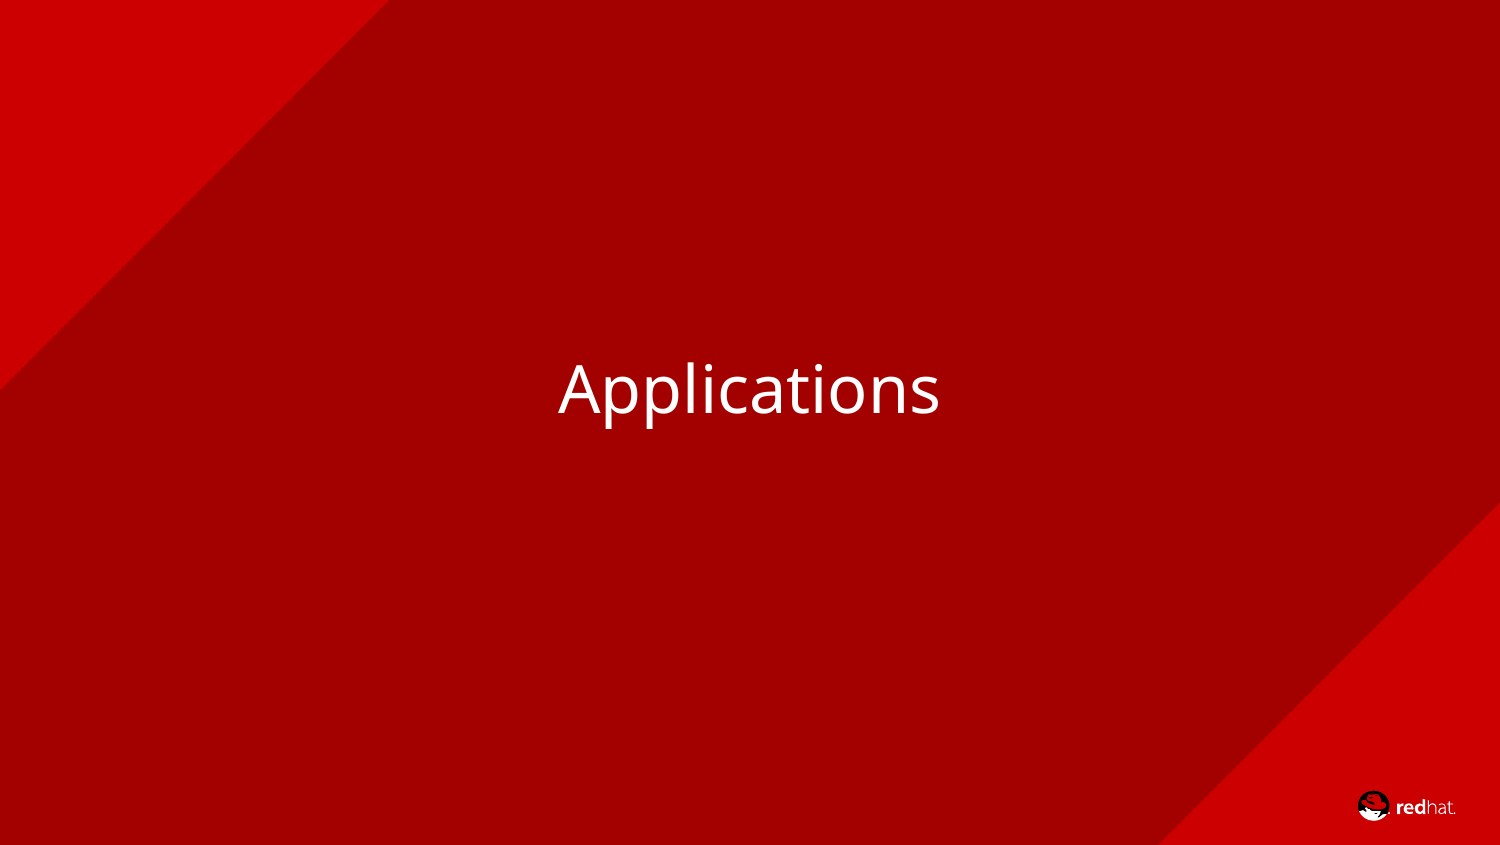

# Applications
INSERT DESIGNATOR, IF NEEDED
44